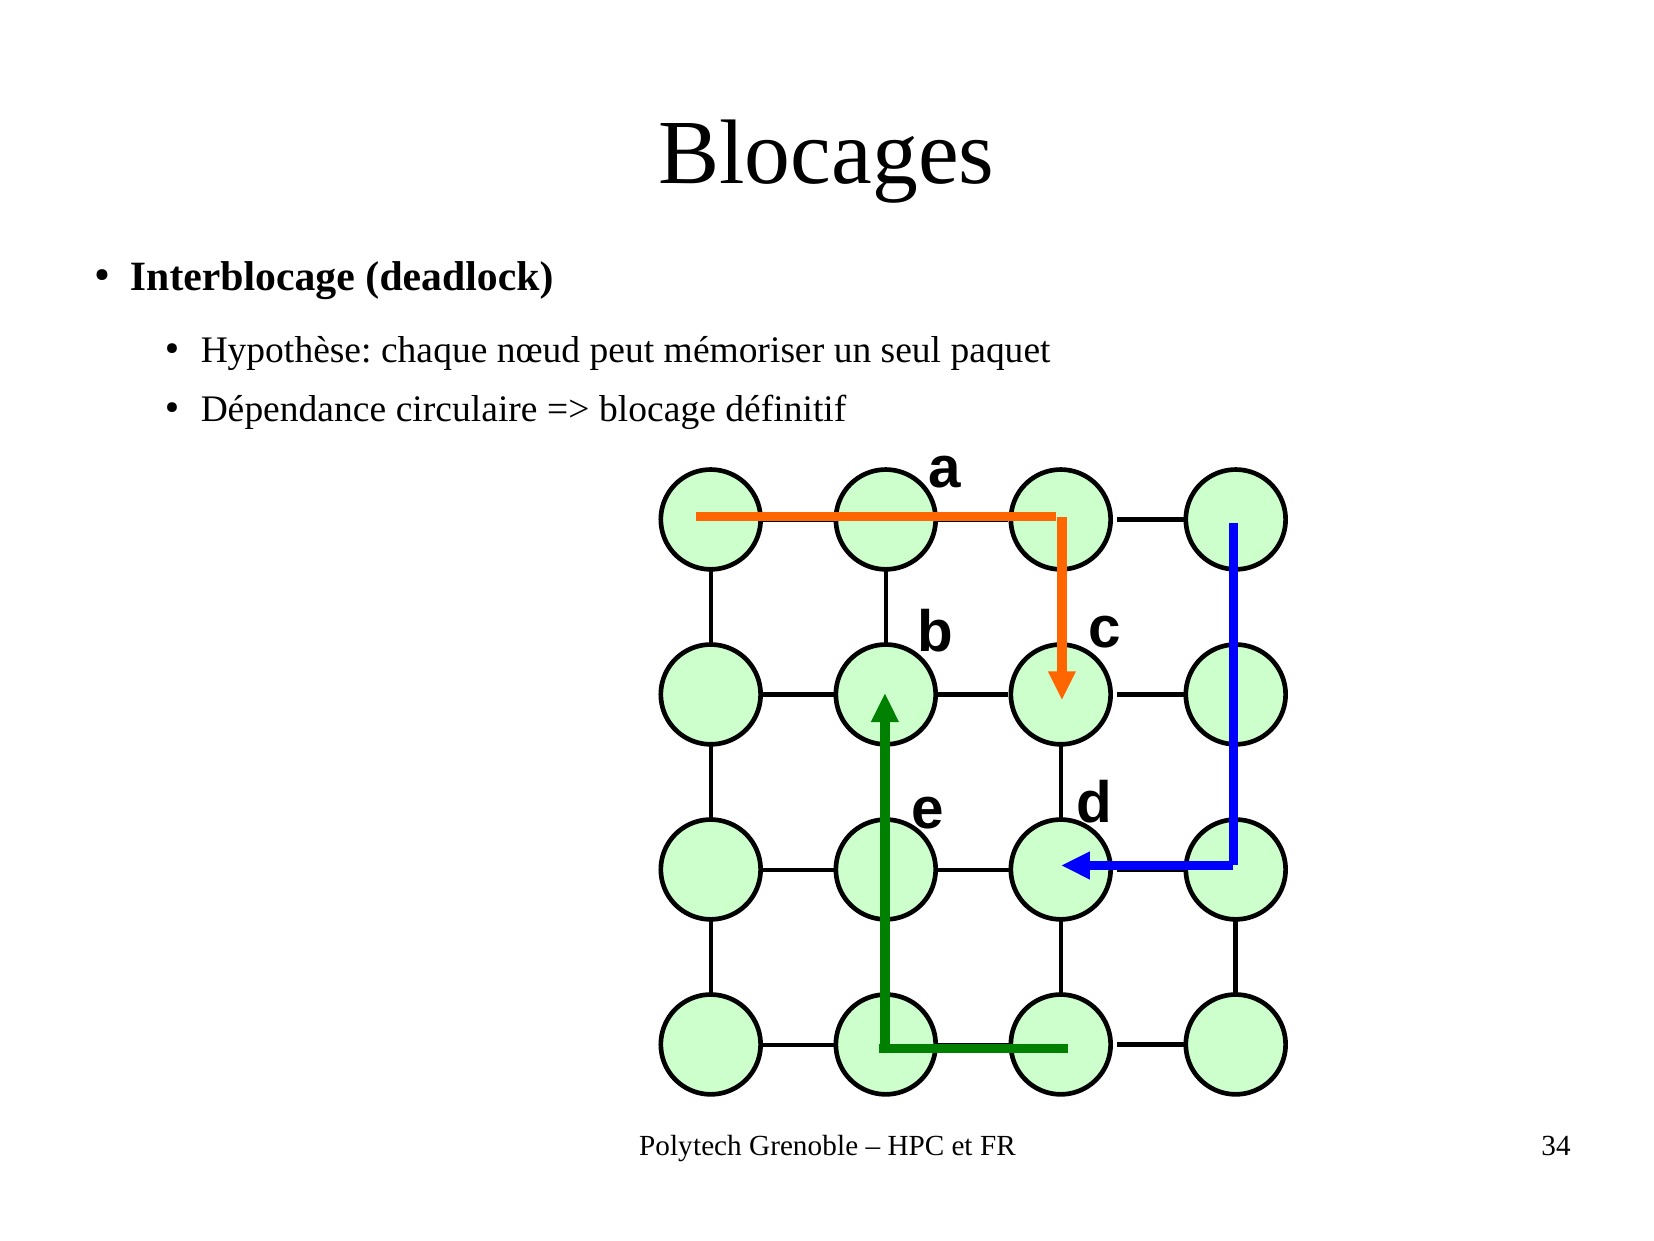

# Blocages
Interblocage (deadlock)
Hypothèse: chaque nœud peut mémoriser un seul paquet
Dépendance circulaire => blocage définitif
a
c
b
d
e
Matthieu PAYET
34